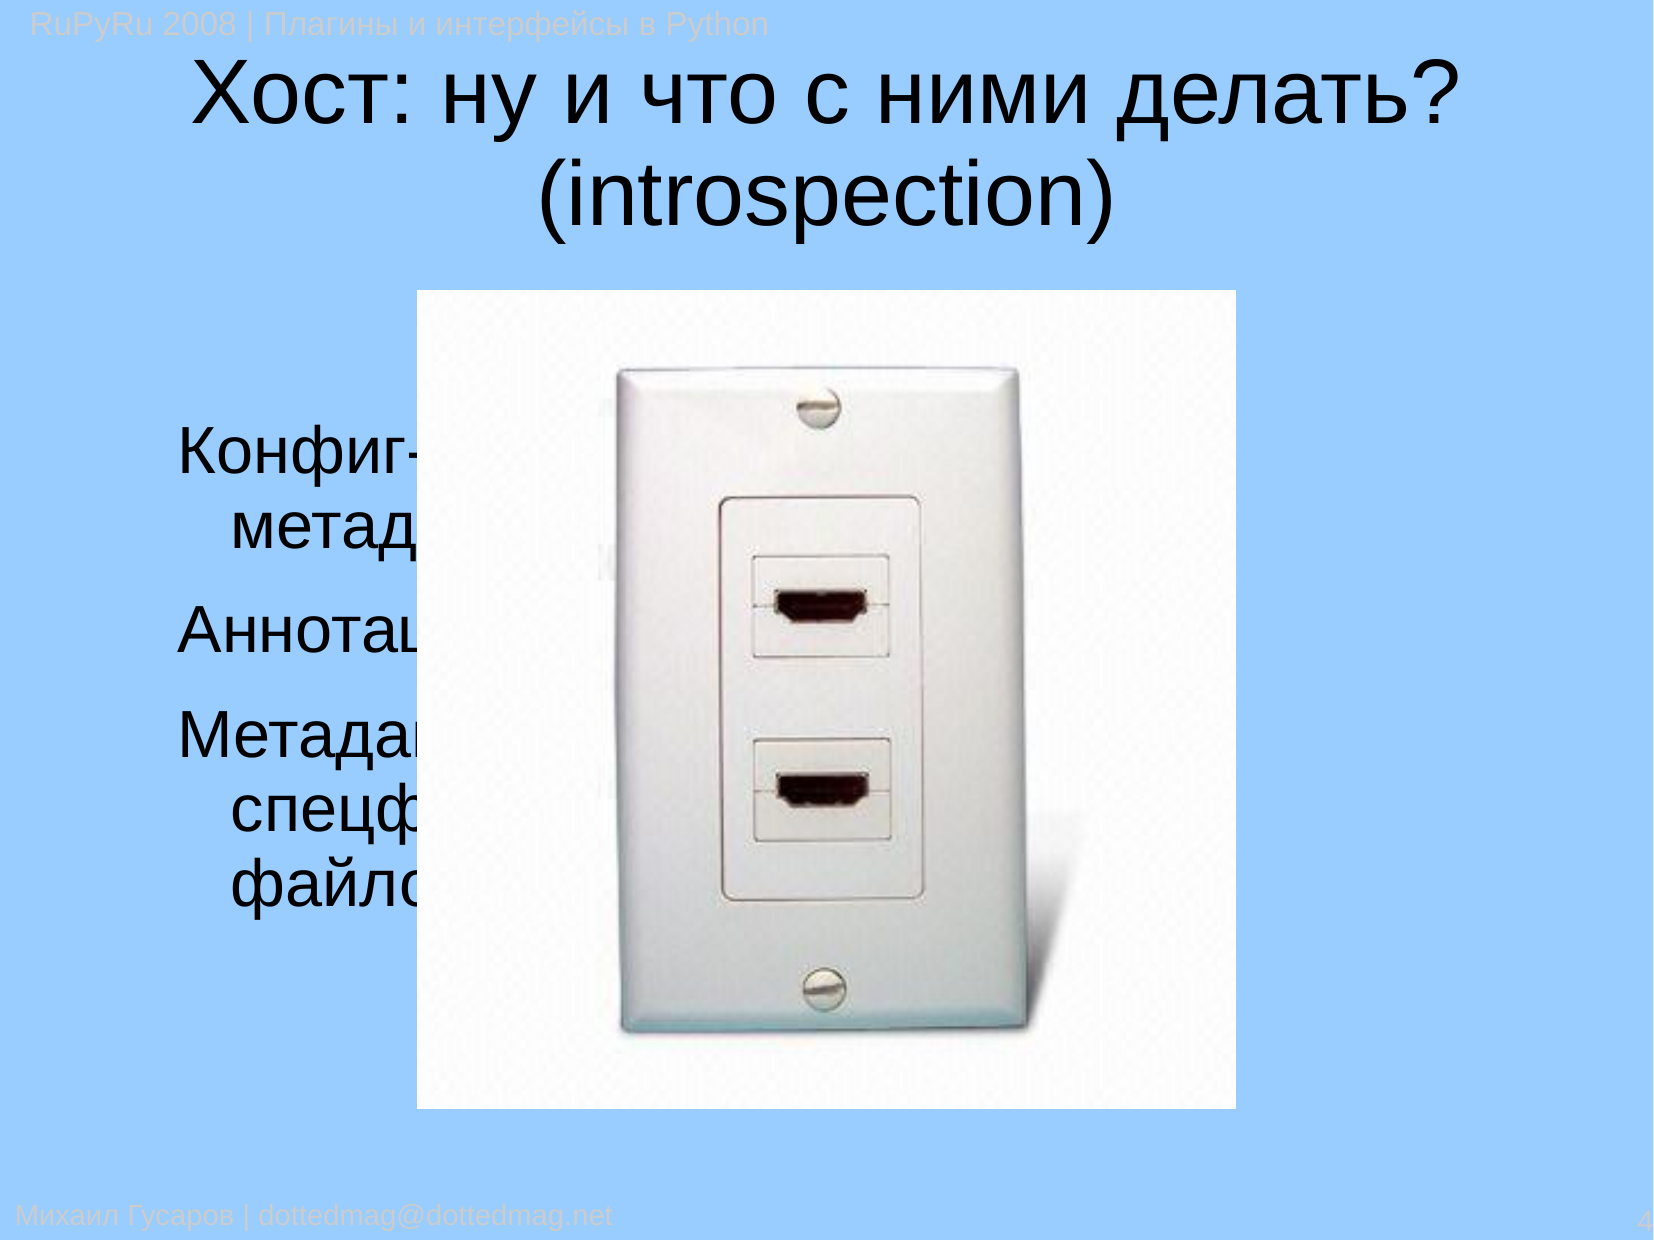

# Хост: ну и что с ними делать? (introspection)
Конфиг-файлы с метаданными
Аннотации в коде
Метаданные в спецформате файлов
Имя Автора | email@domain.org
4